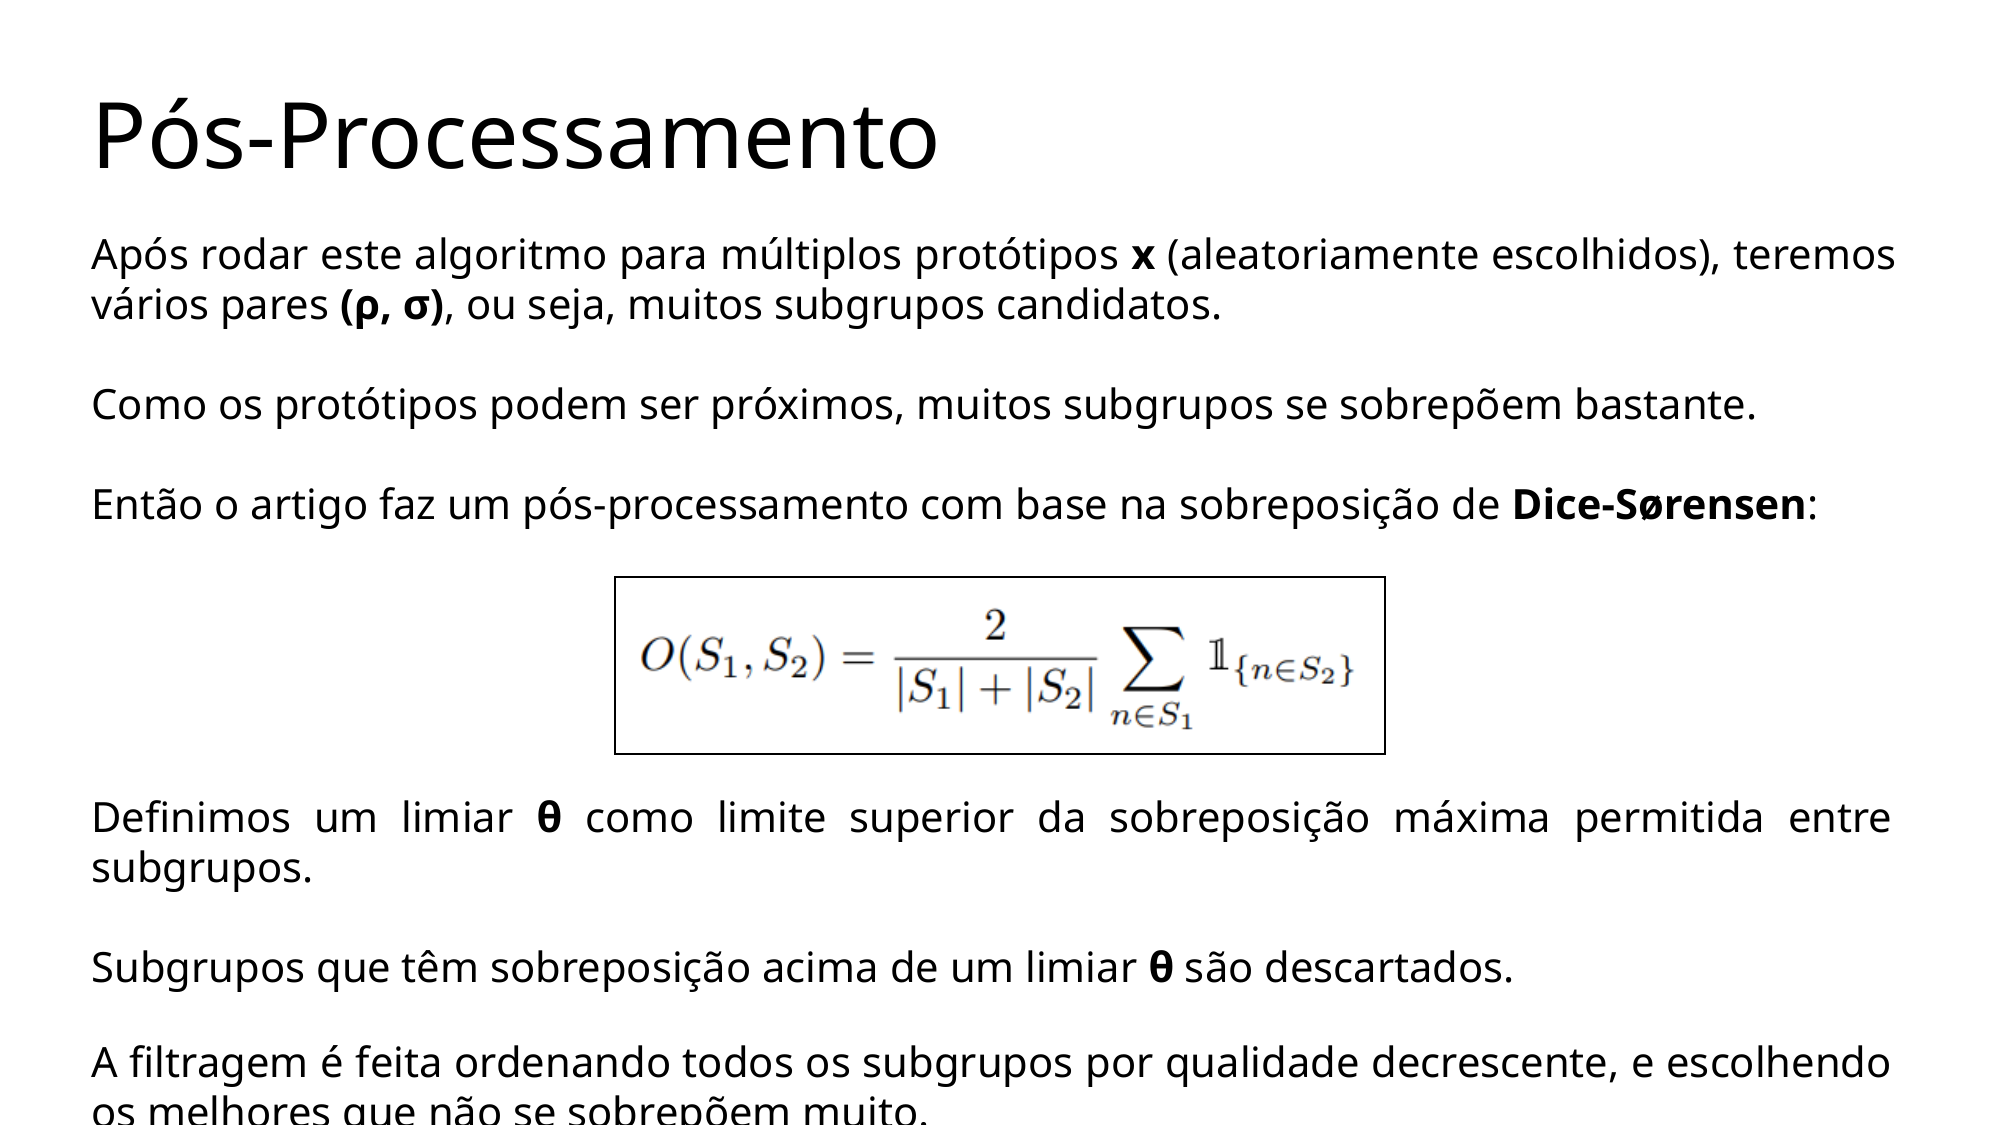

# Pós-Processamento
Após rodar este algoritmo para múltiplos protótipos x (aleatoriamente escolhidos), teremos vários pares (ρ, σ), ou seja, muitos subgrupos candidatos.
Como os protótipos podem ser próximos, muitos subgrupos se sobrepõem bastante.
Então o artigo faz um pós-processamento com base na sobreposição de Dice-Sørensen:
Definimos um limiar θ como limite superior da sobreposição máxima permitida entre subgrupos.
Subgrupos que têm sobreposição acima de um limiar θ são descartados.
A filtragem é feita ordenando todos os subgrupos por qualidade decrescente, e escolhendo os melhores que não se sobrepõem muito.